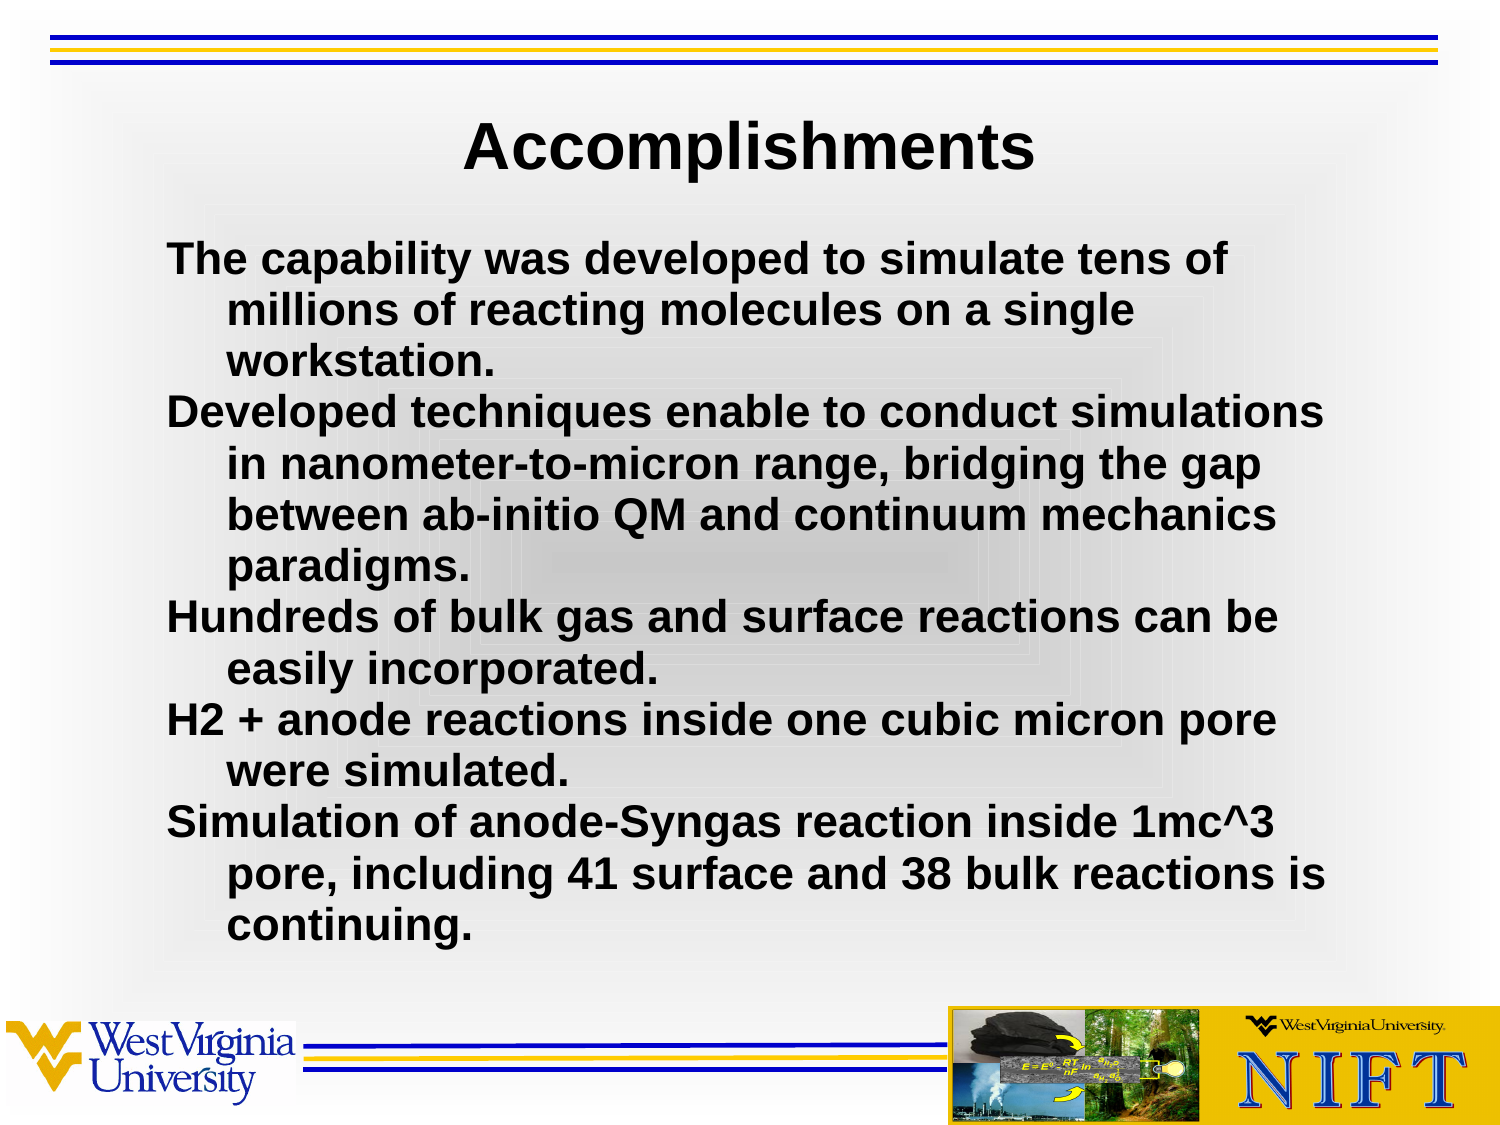

# Accomplishments
The capability was developed to simulate tens of millions of reacting molecules on a single workstation.
Developed techniques enable to conduct simulations in nanometer-to-micron range, bridging the gap between ab-initio QM and continuum mechanics paradigms.
Hundreds of bulk gas and surface reactions can be easily incorporated.
H2 + anode reactions inside one cubic micron pore were simulated.
Simulation of anode-Syngas reaction inside 1mc^3 pore, including 41 surface and 38 bulk reactions is continuing.